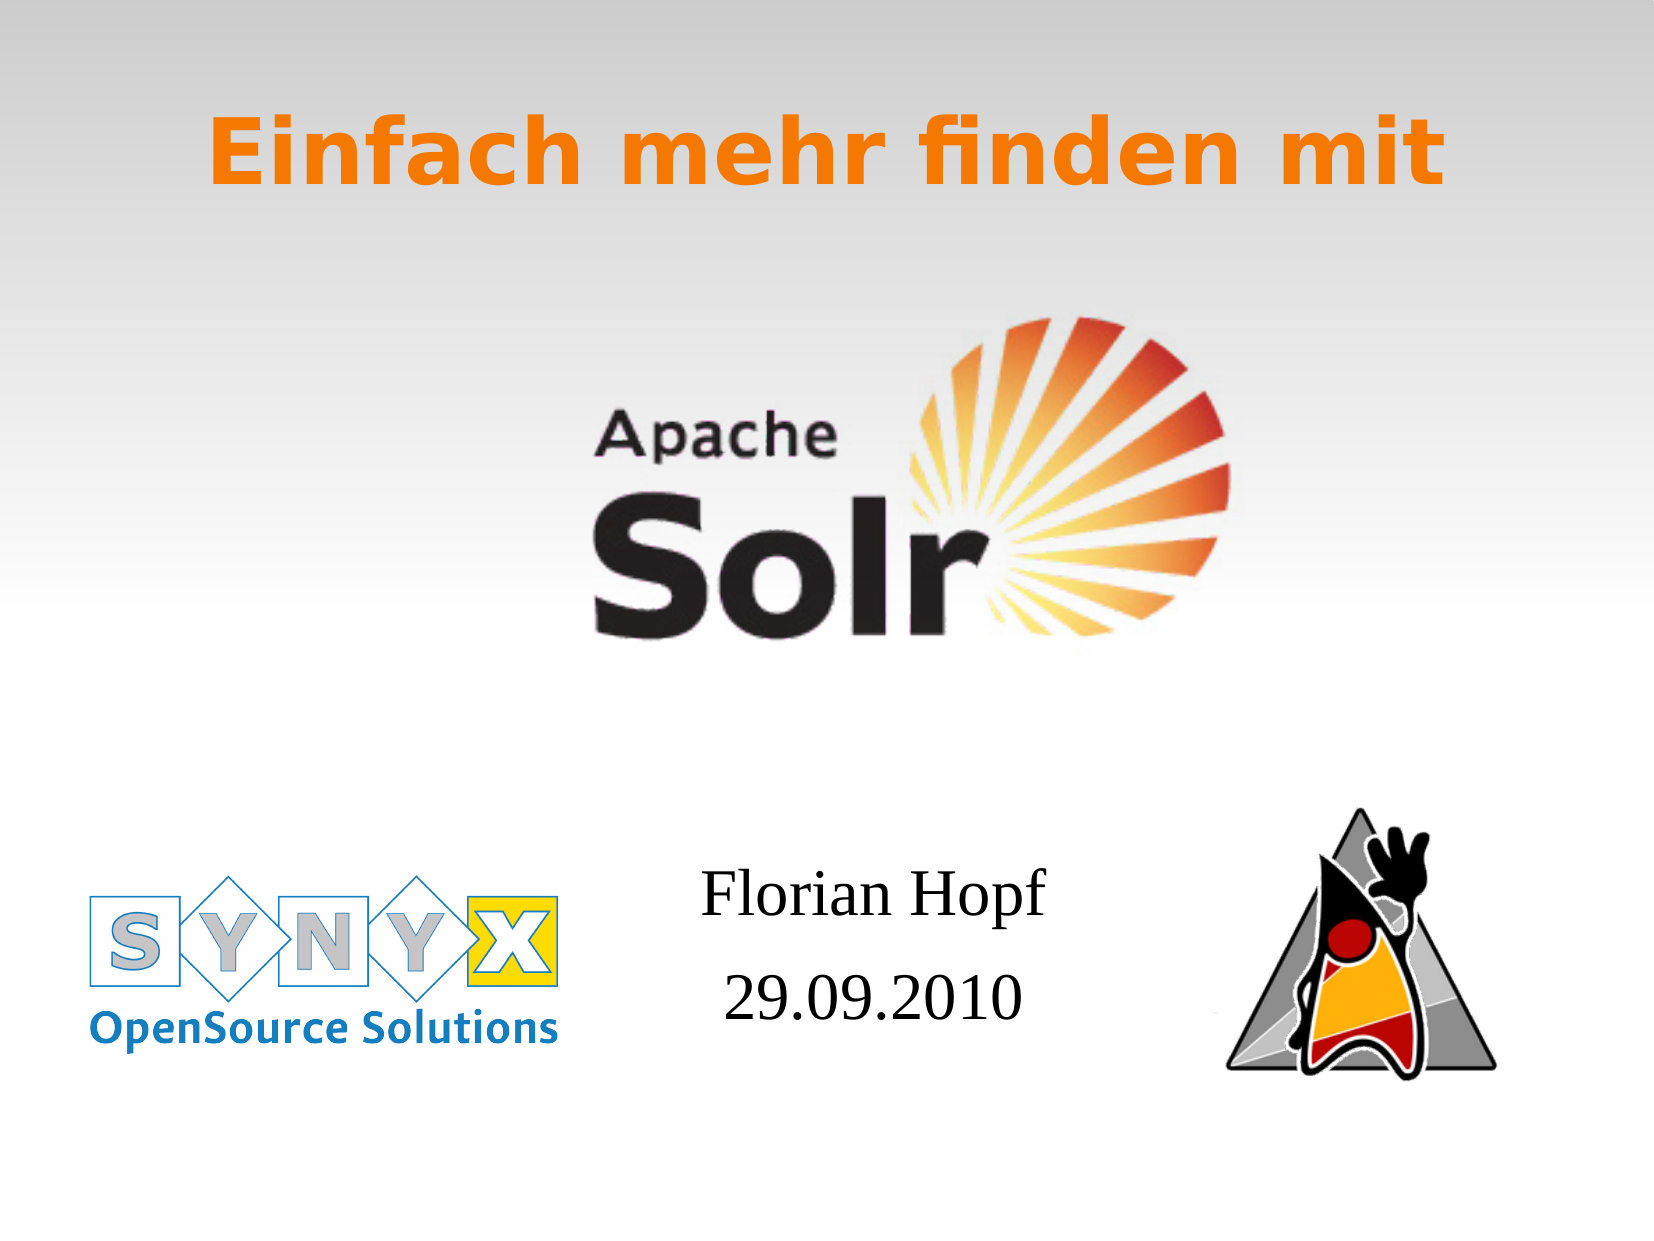

# Einfach mehr finden mit
Florian Hopf
29.09.2010